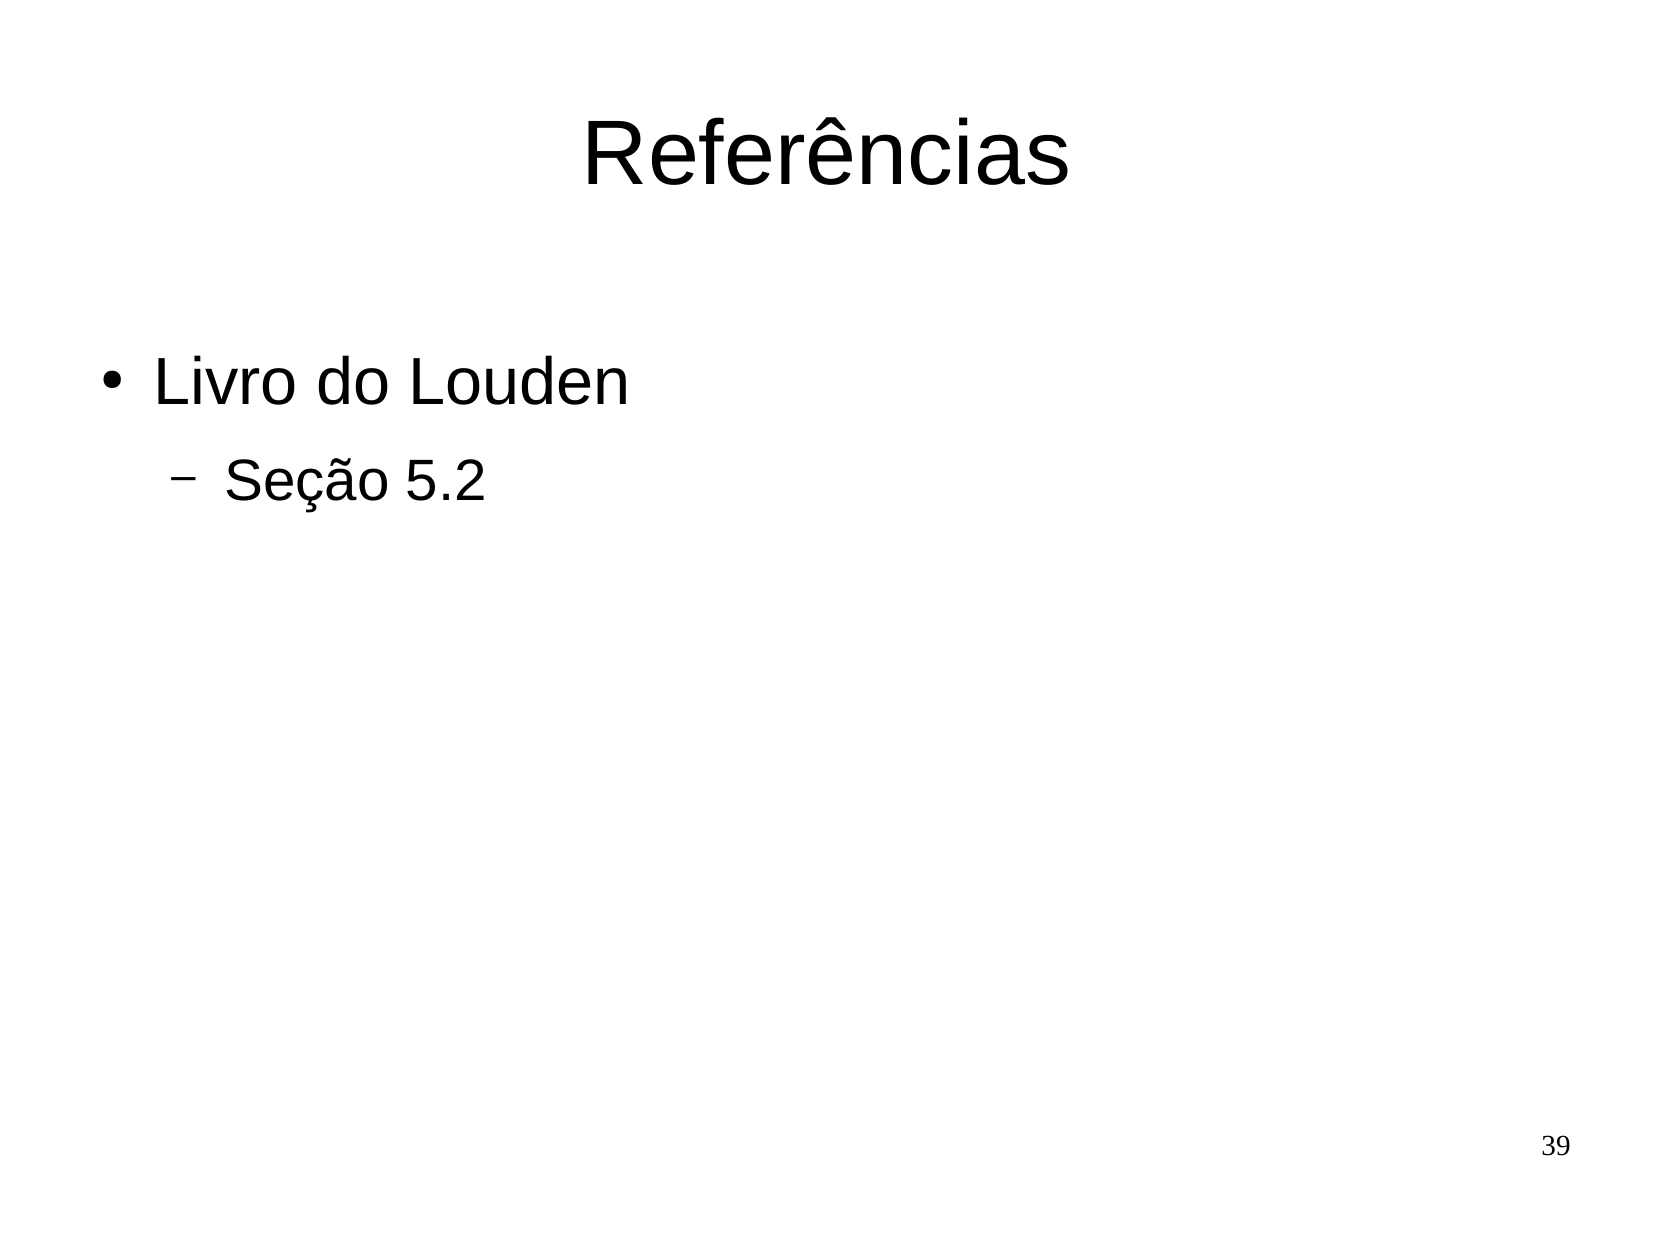

# Referências
Livro do Louden
Seção 5.2
39